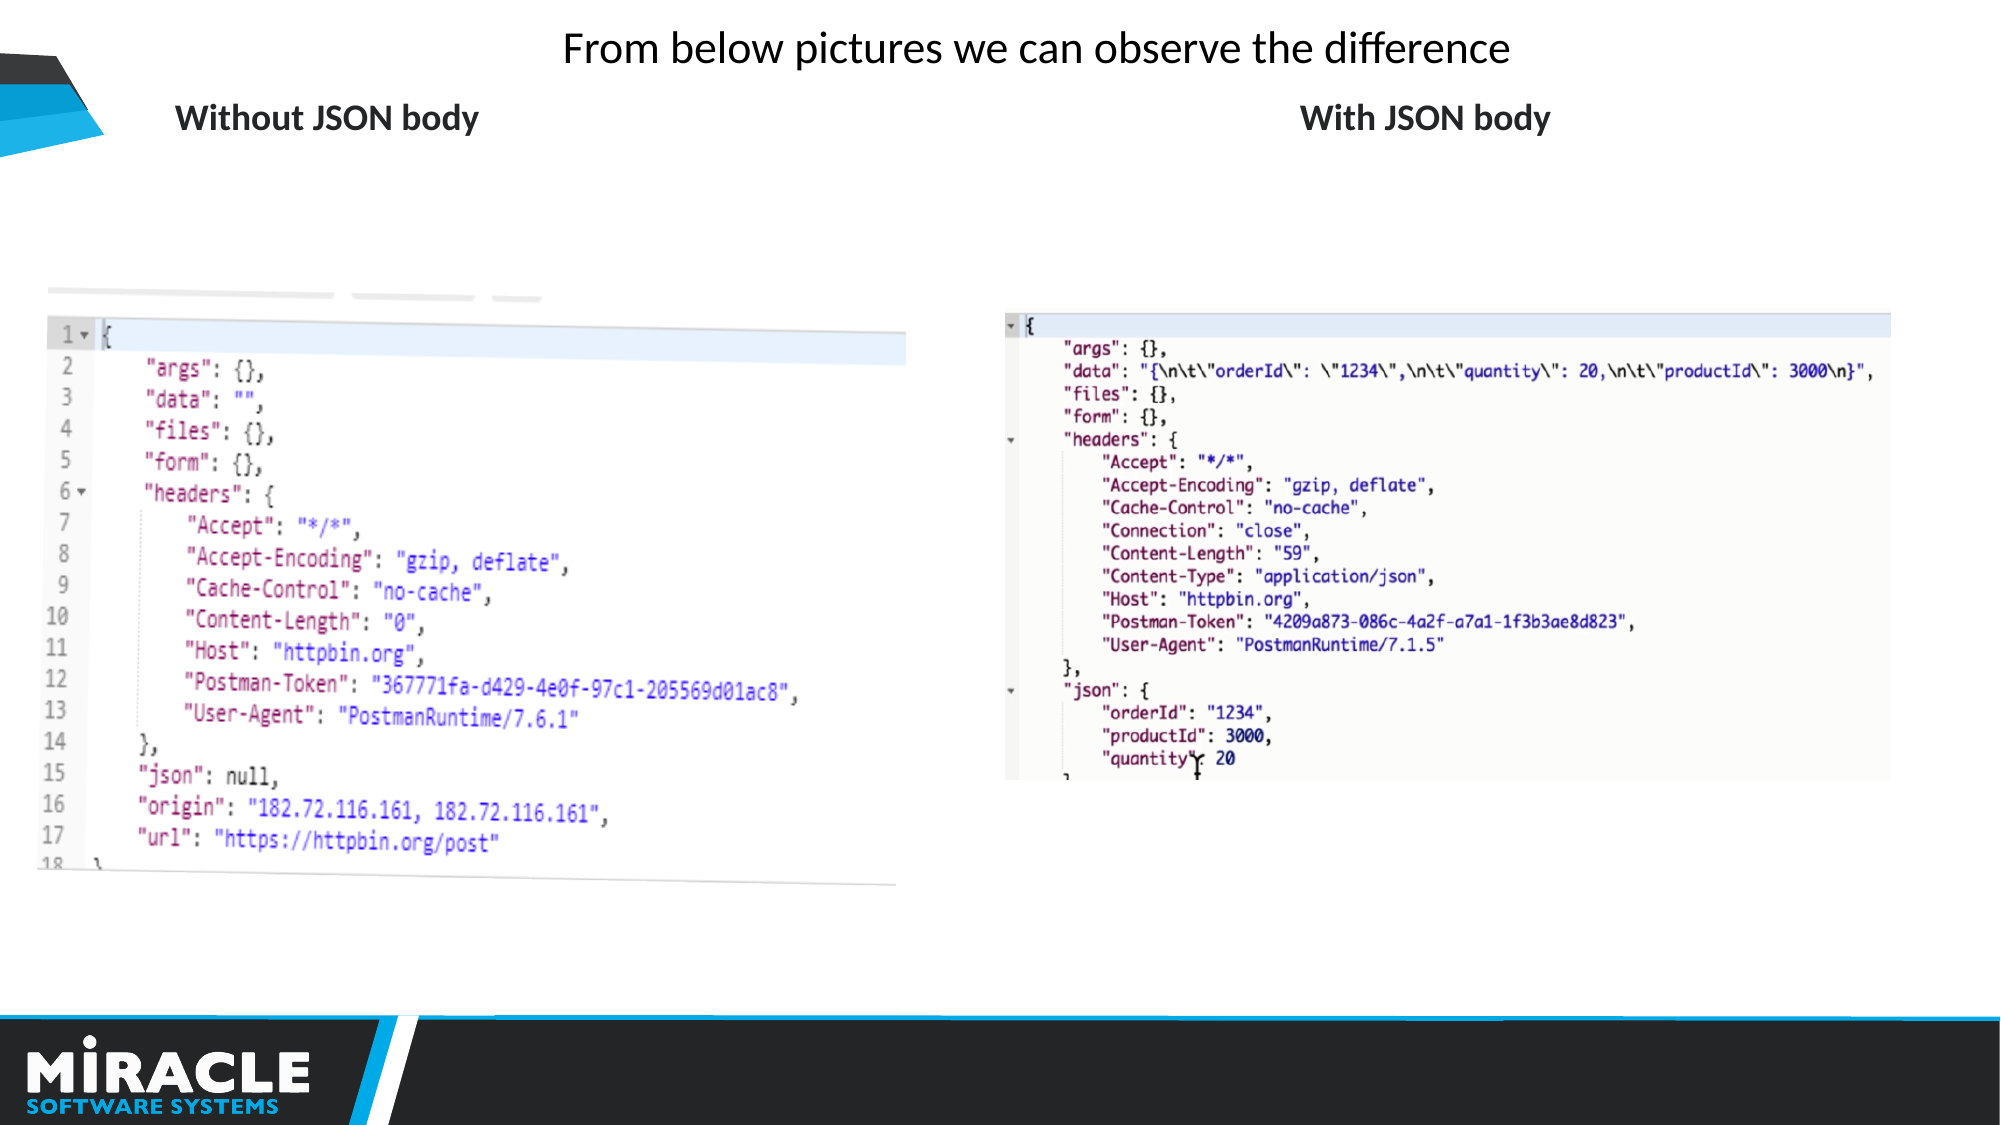

From below pictures we can observe the difference
# Without JSON body											With JSON body